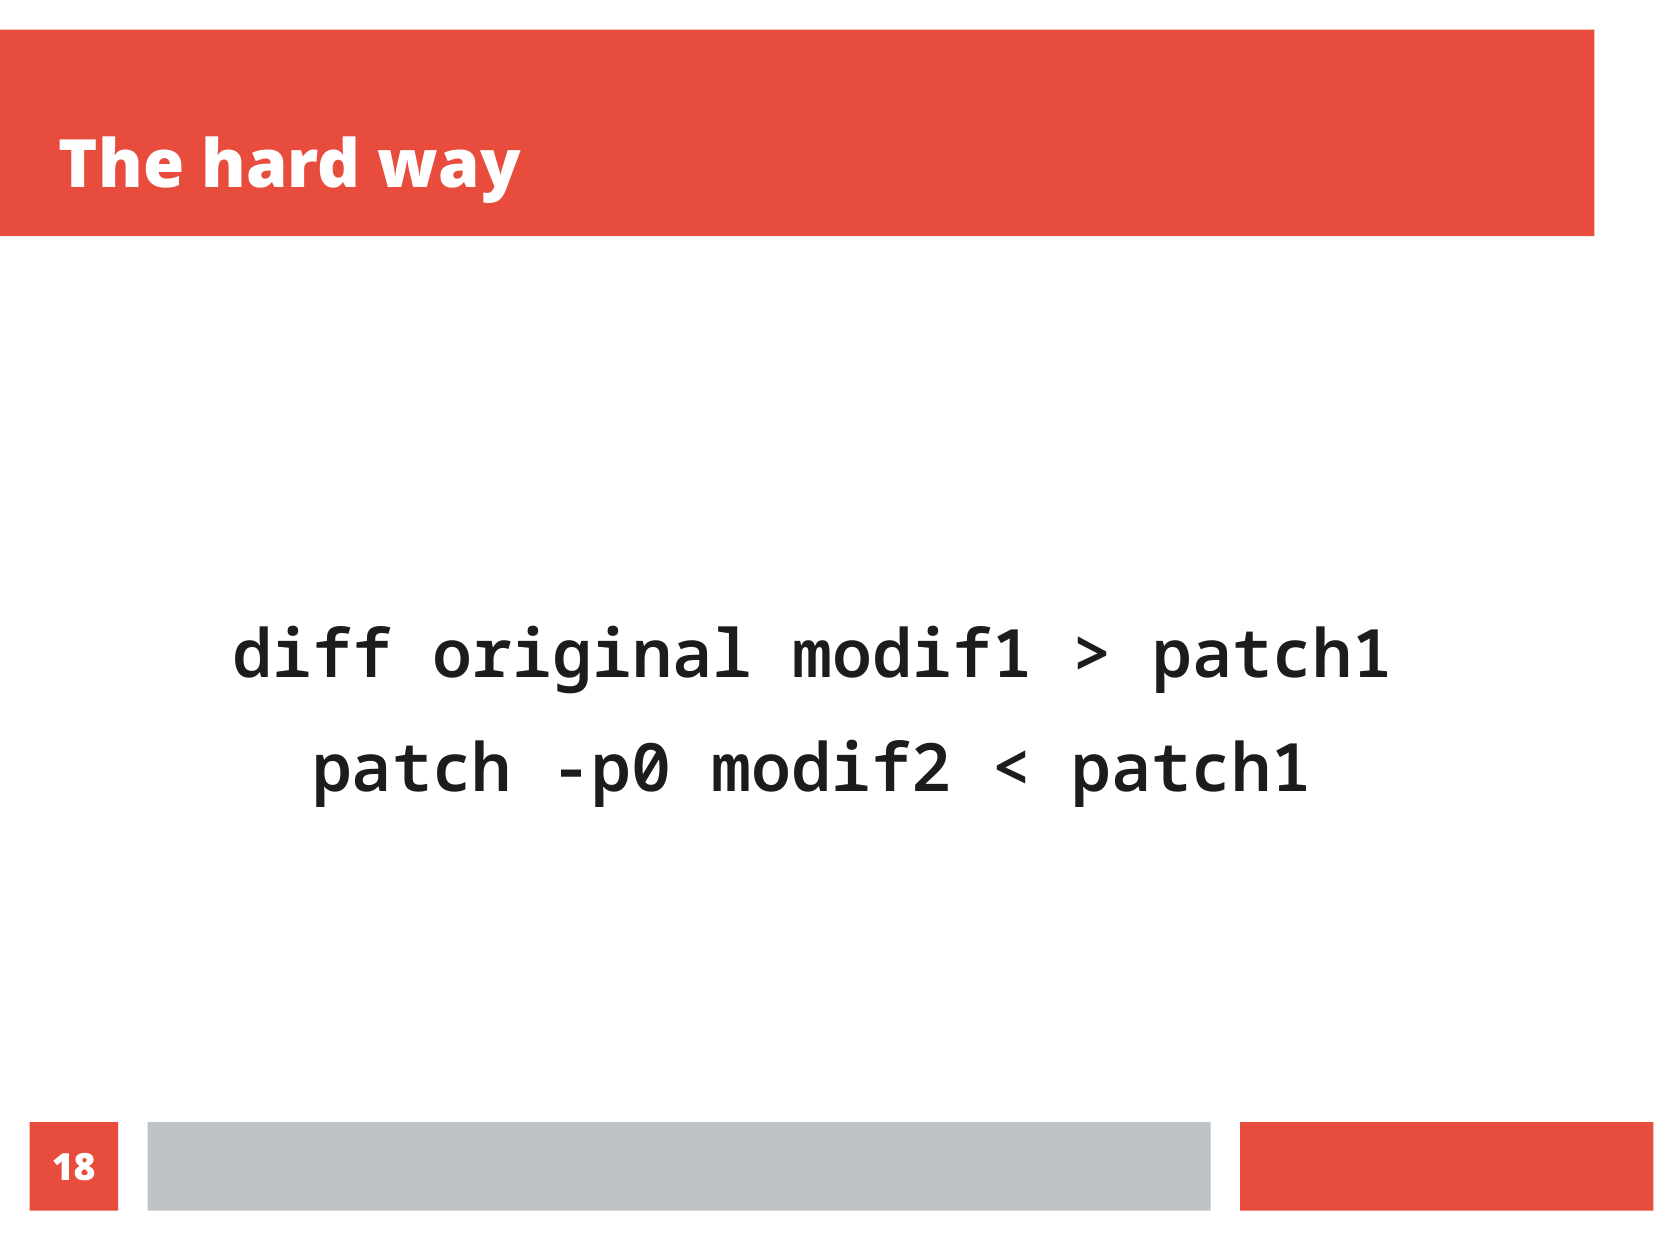

# The hard way
diff original modif1 > patch1
patch -p0 modif2 < patch1
18